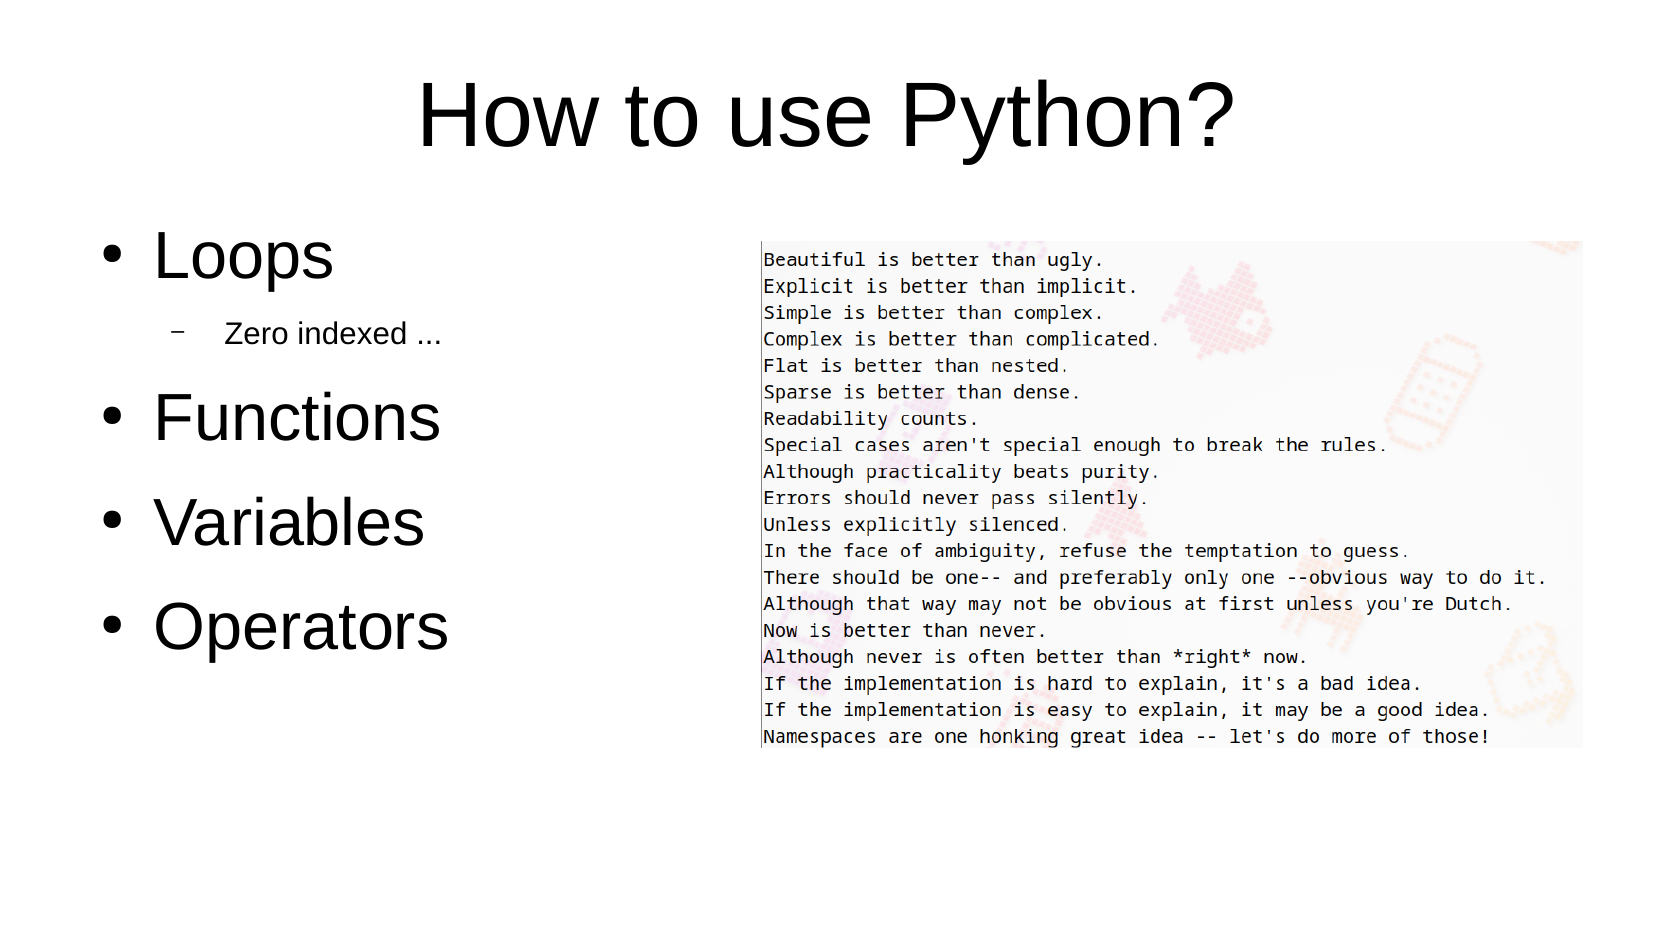

# How to use Python?
Loops
Zero indexed ...
Functions
Variables
Operators